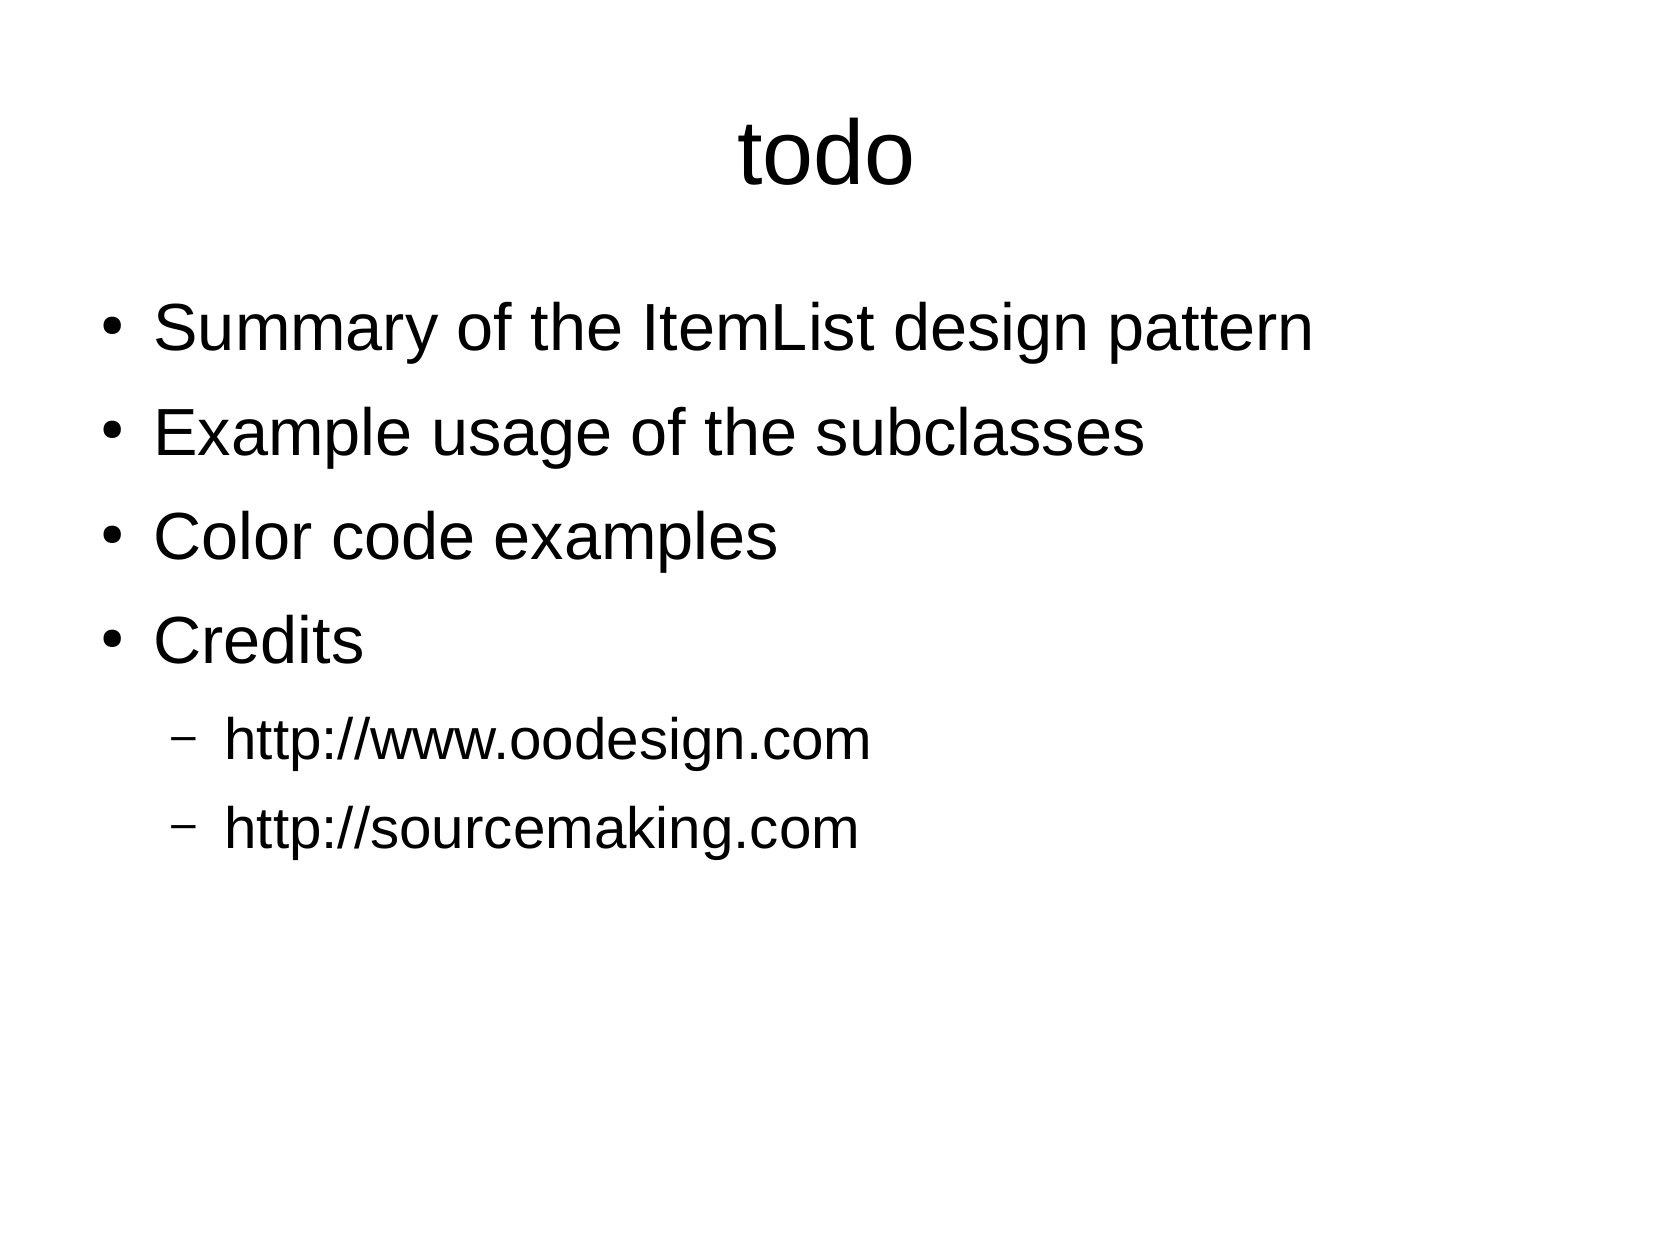

# todo
Summary of the ItemList design pattern
Example usage of the subclasses
Color code examples
Credits
http://www.oodesign.com
http://sourcemaking.com